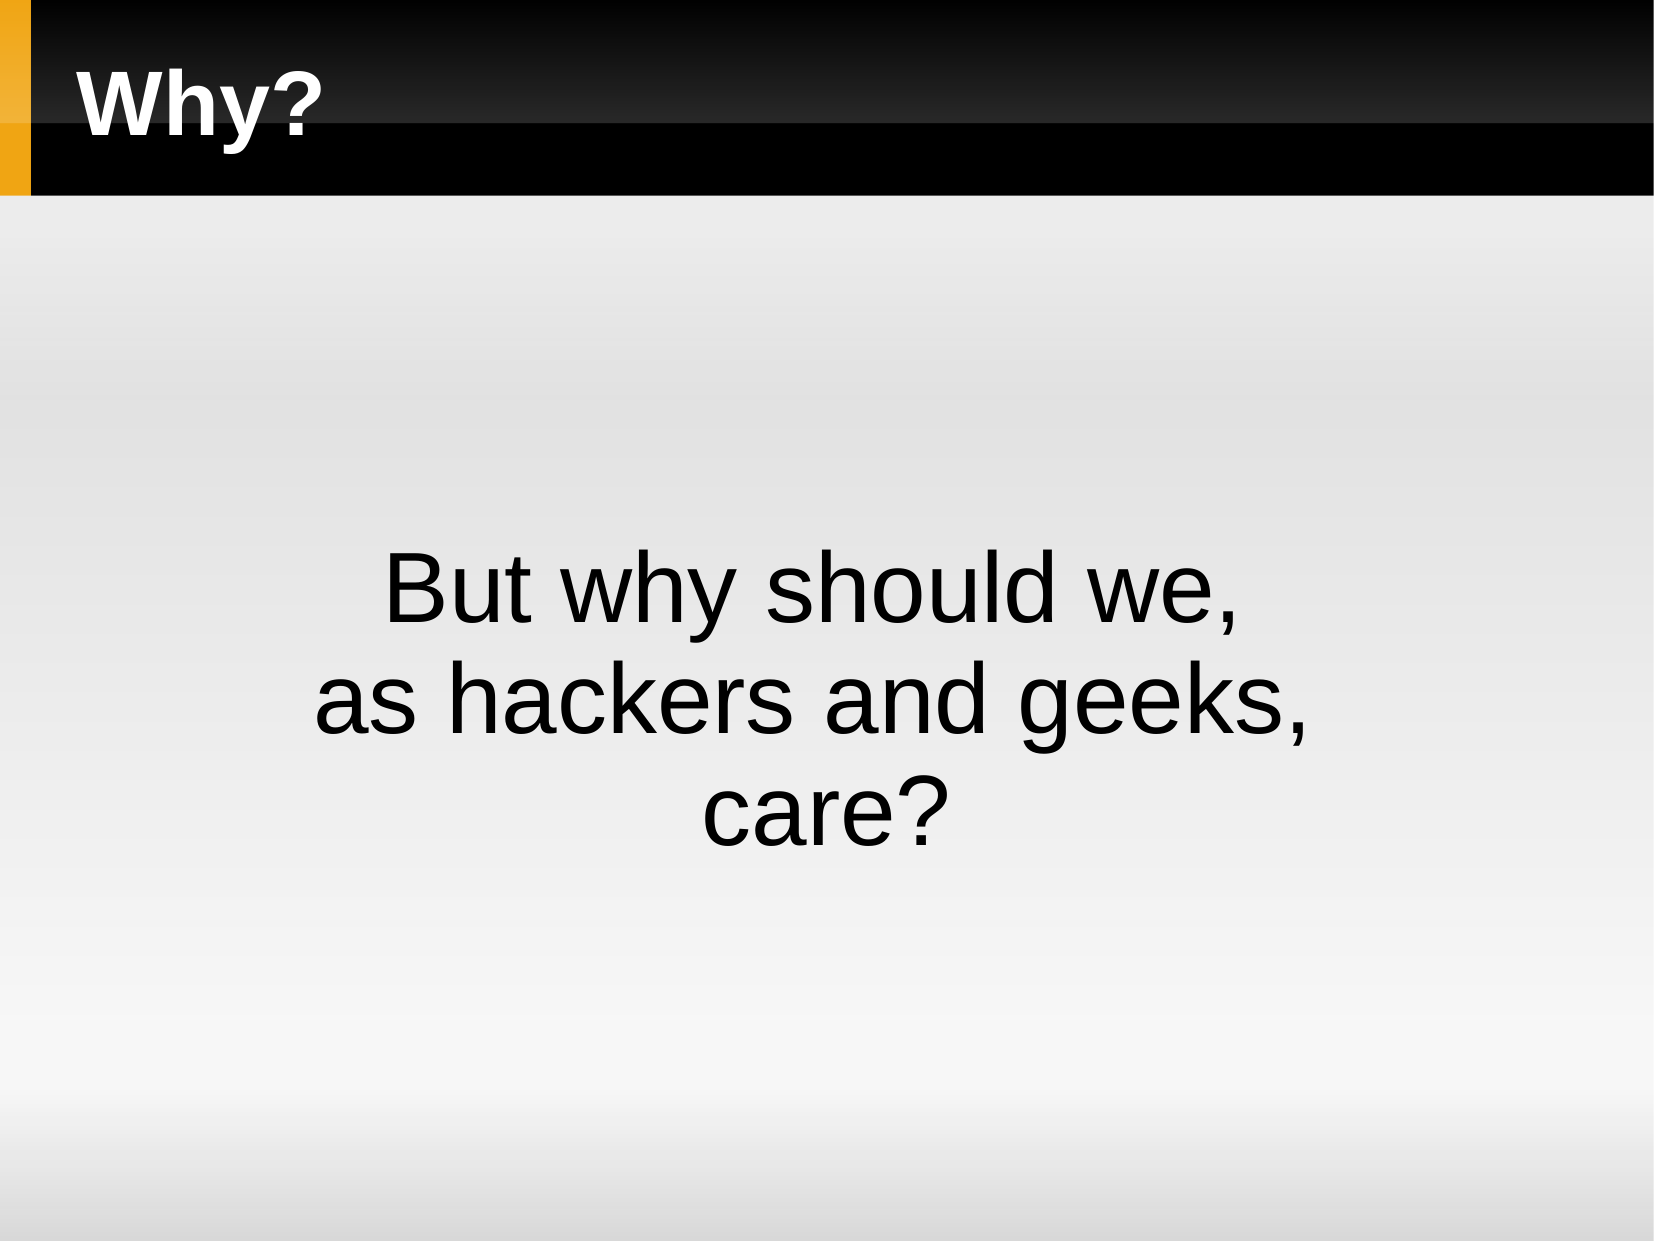

Why?
# But why should we,
as hackers and geeks,
care?